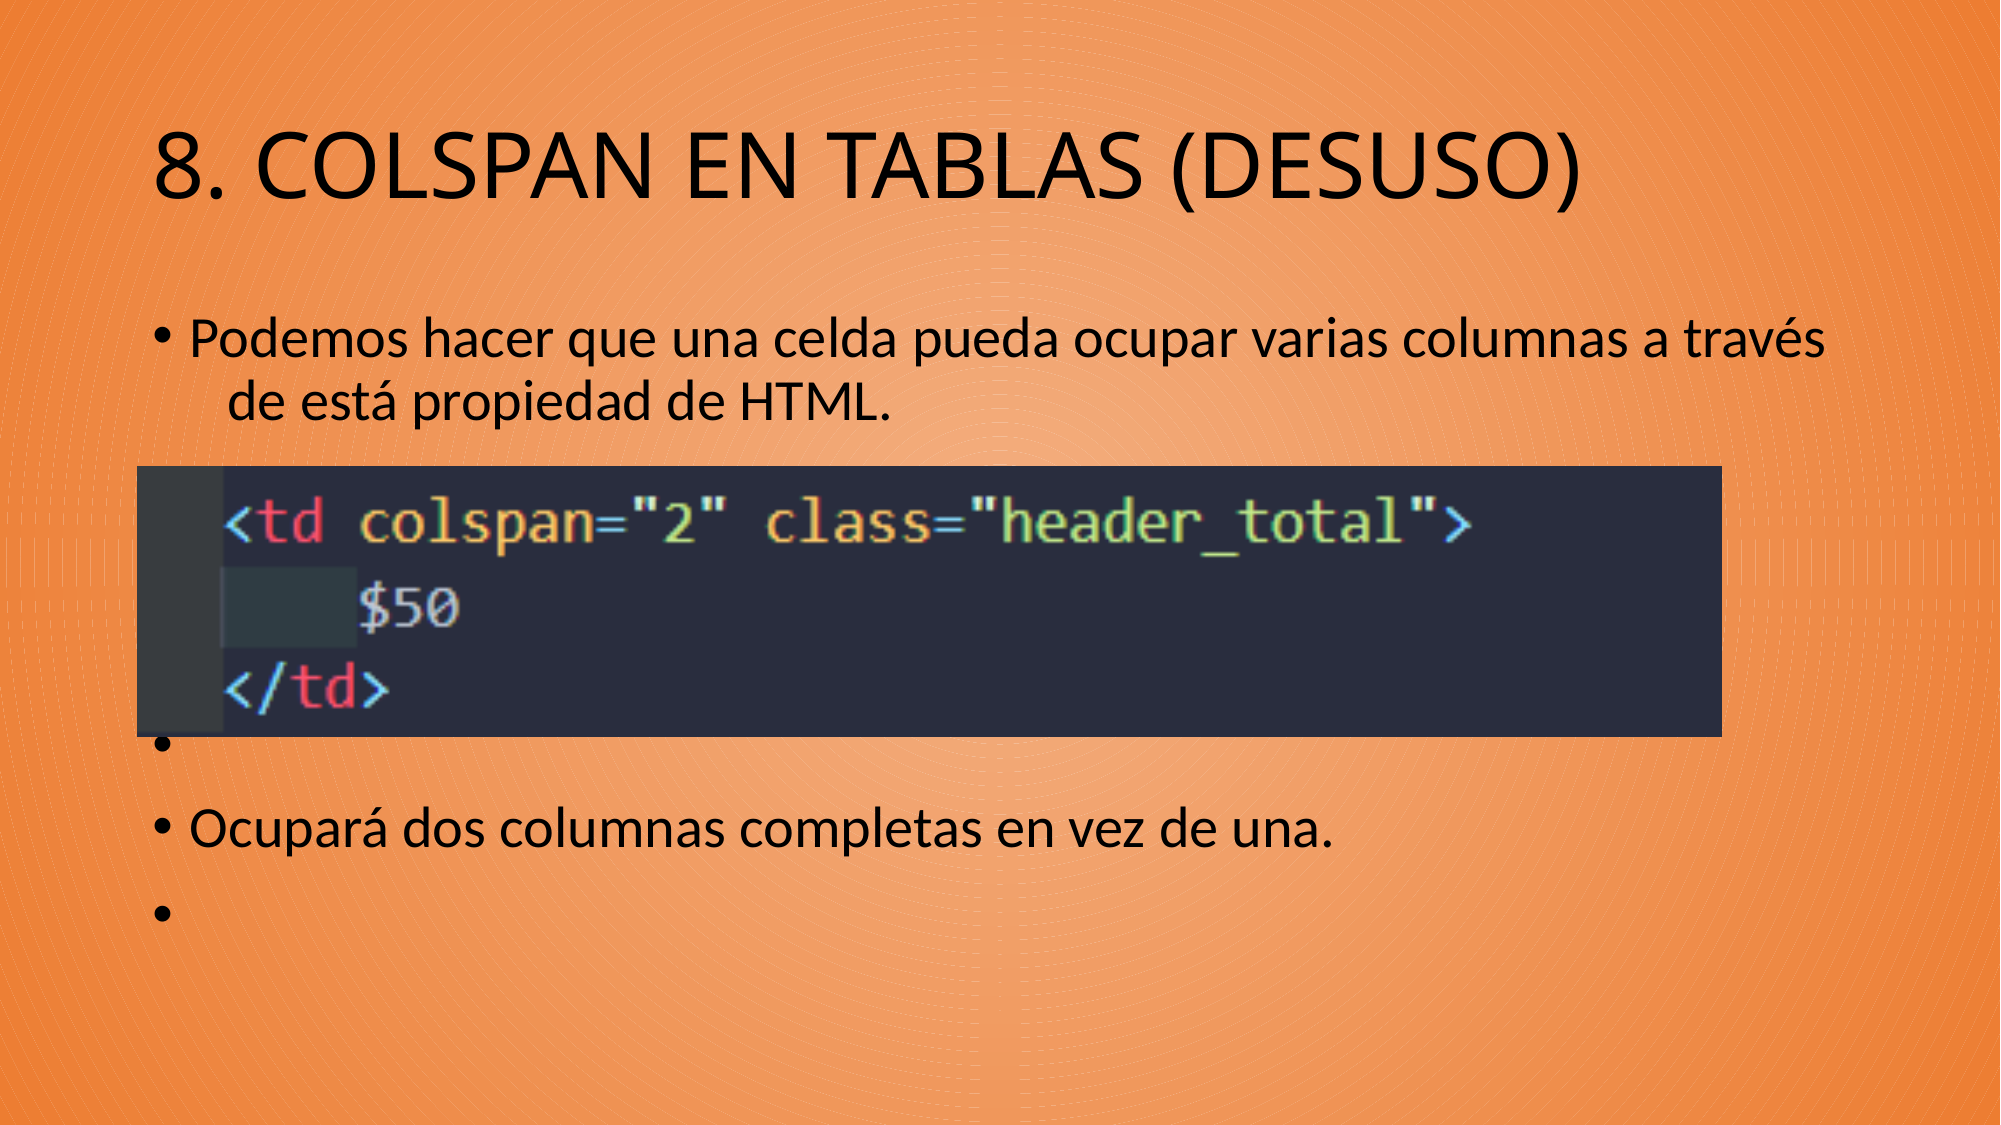

# 8. COLSPAN EN TABLAS (DESUSO)
Podemos hacer que una celda pueda ocupar varias columnas a través de está propiedad de HTML.
Ocupará dos columnas completas en vez de una.